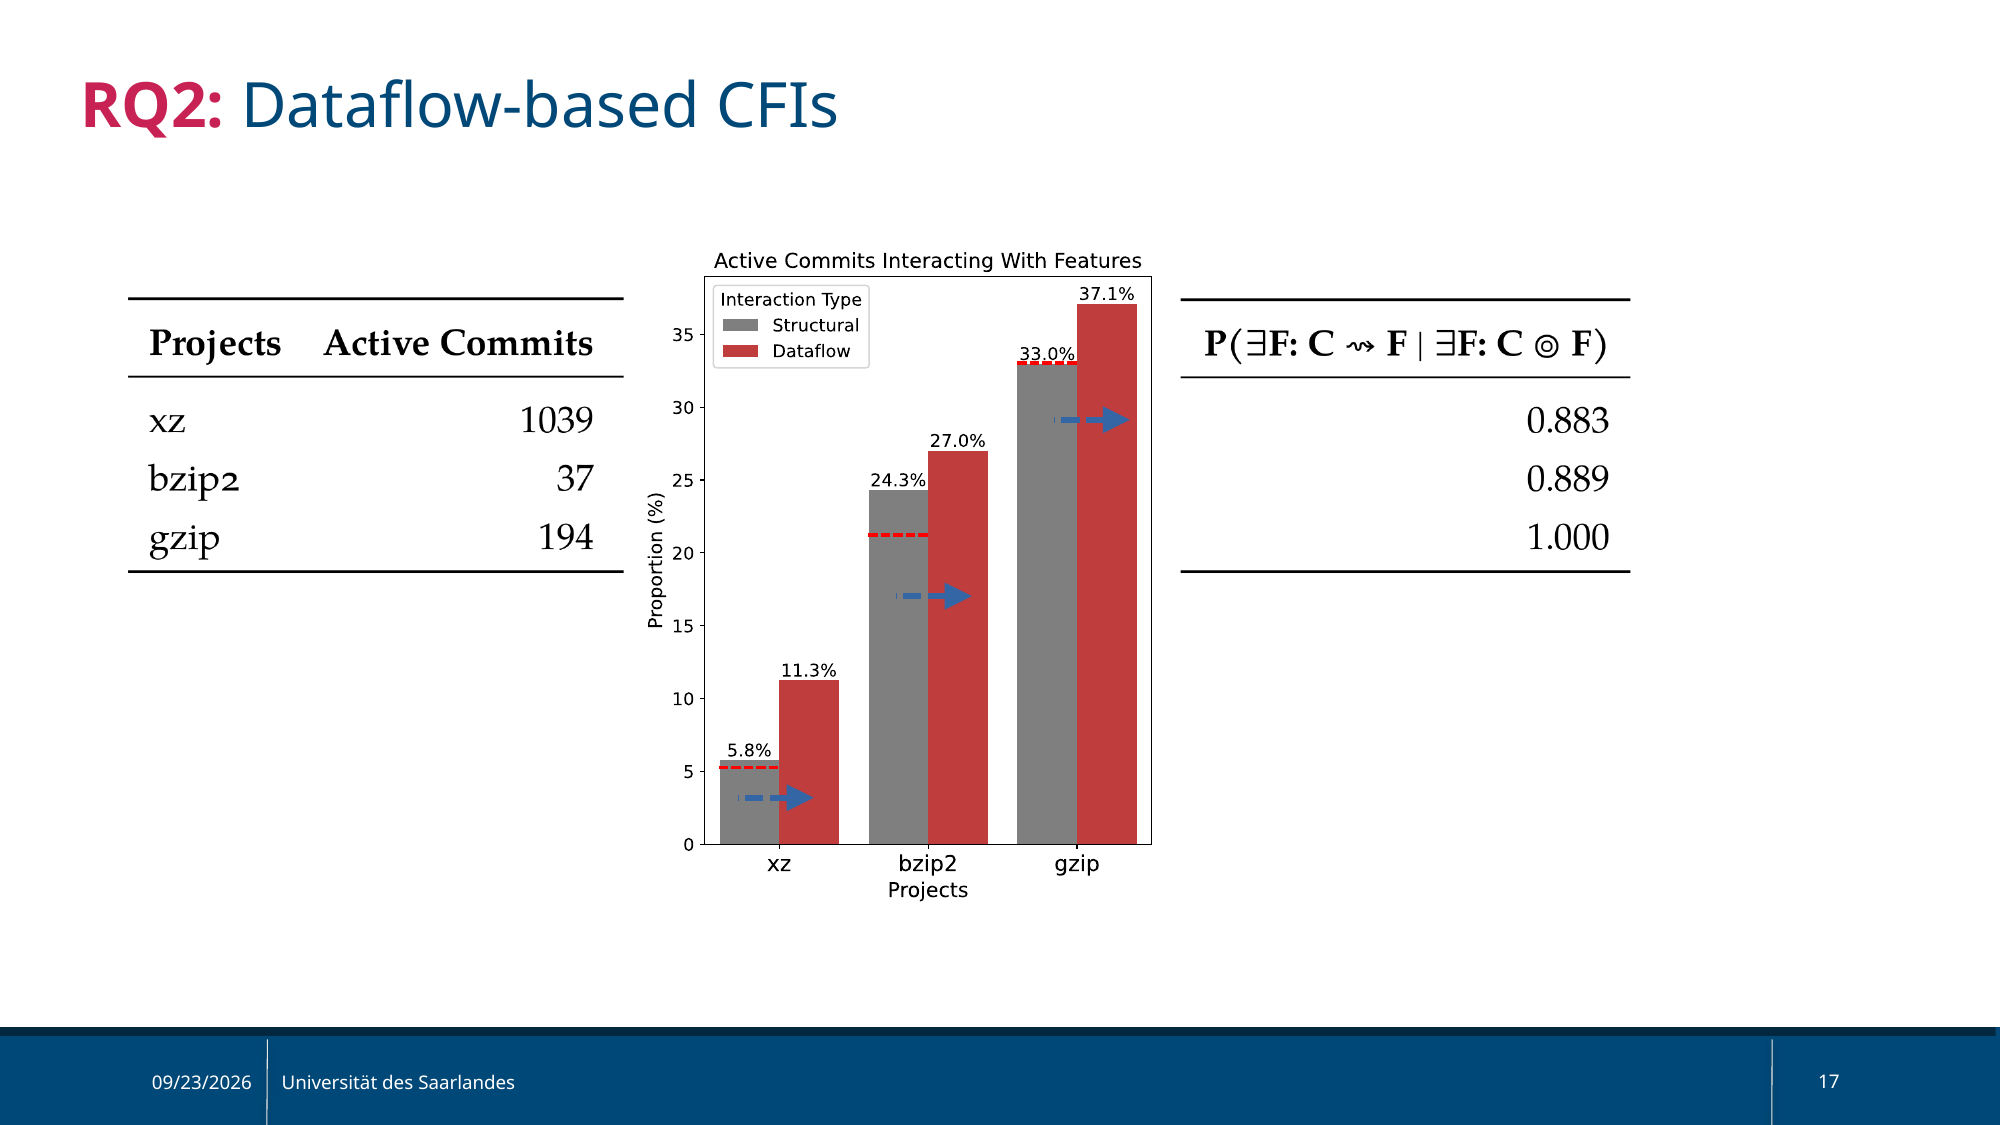

#
RQ2: Dataflow-based CFIs
Universität des Saarlandes